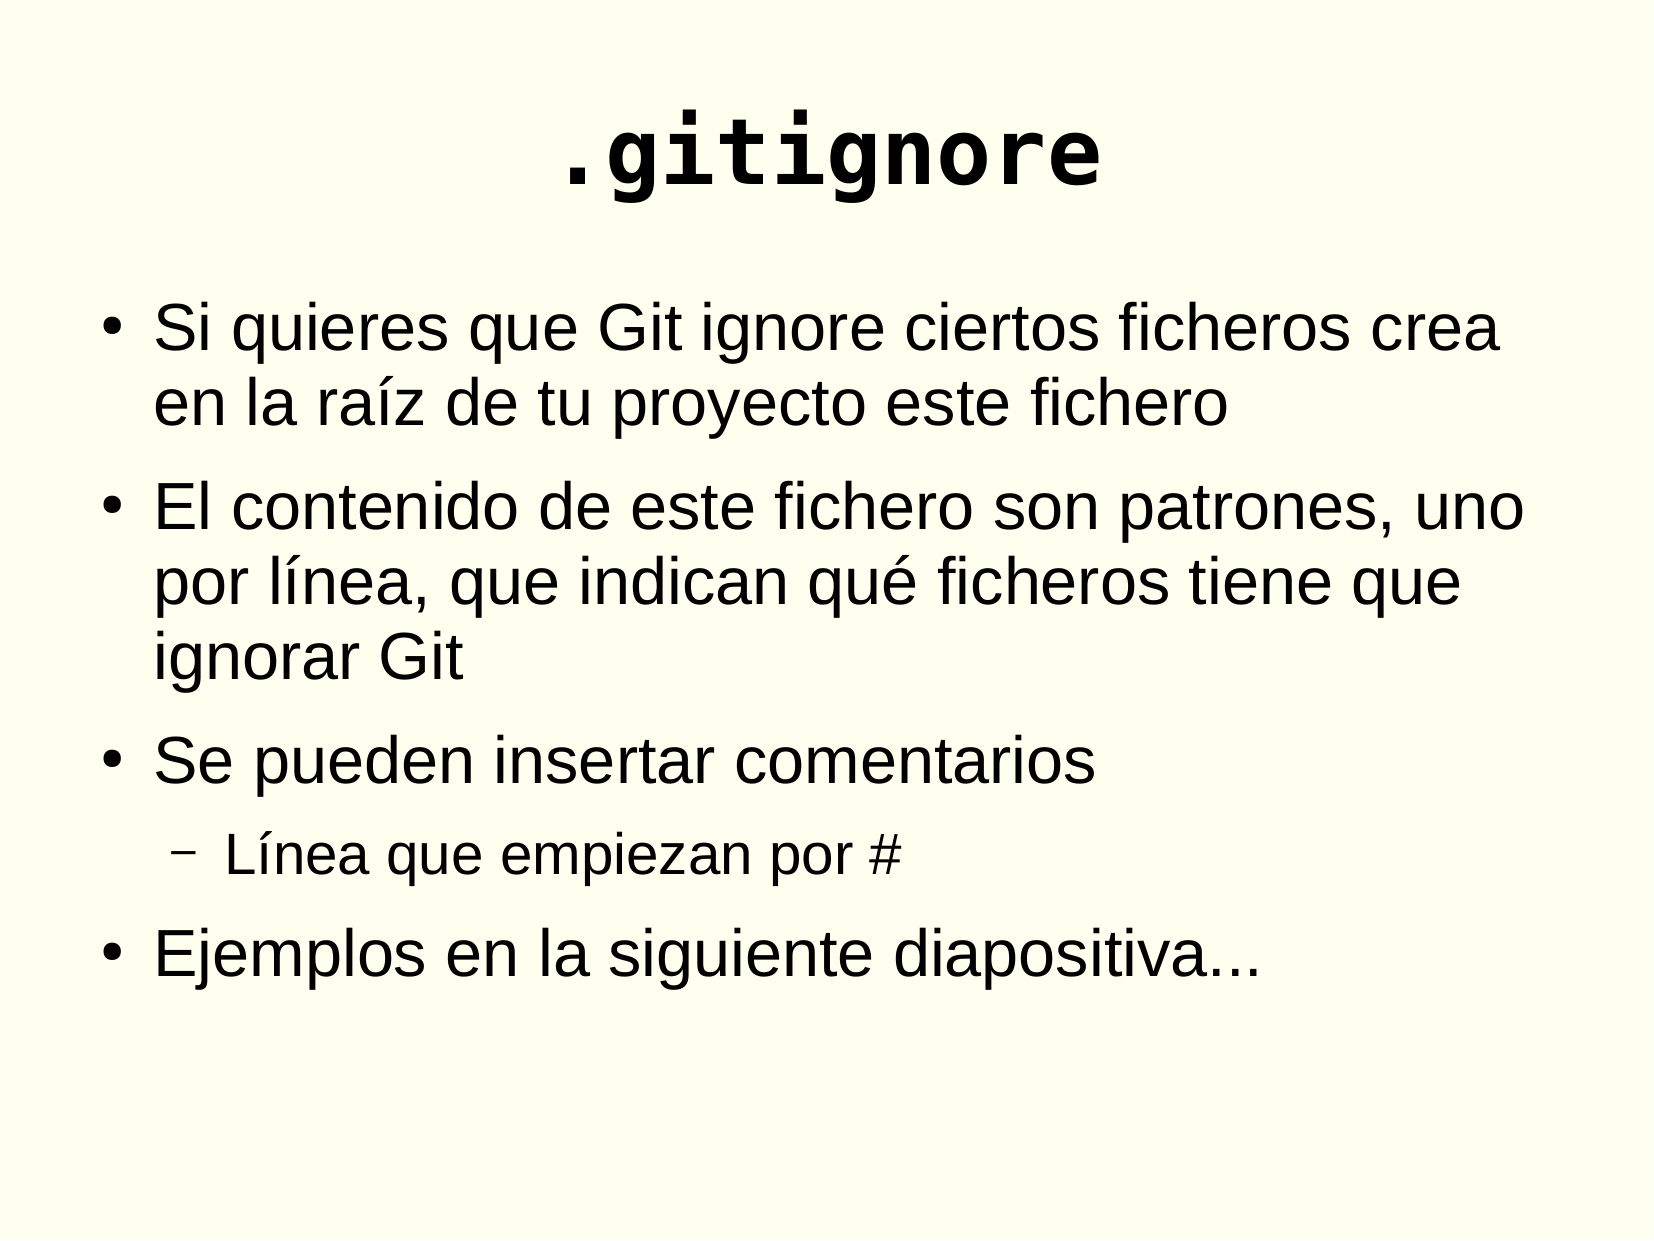

# .gitignore
Si quieres que Git ignore ciertos ficheros crea en la raíz de tu proyecto este fichero
El contenido de este fichero son patrones, uno por línea, que indican qué ficheros tiene que ignorar Git
Se pueden insertar comentarios
Línea que empiezan por #
Ejemplos en la siguiente diapositiva...